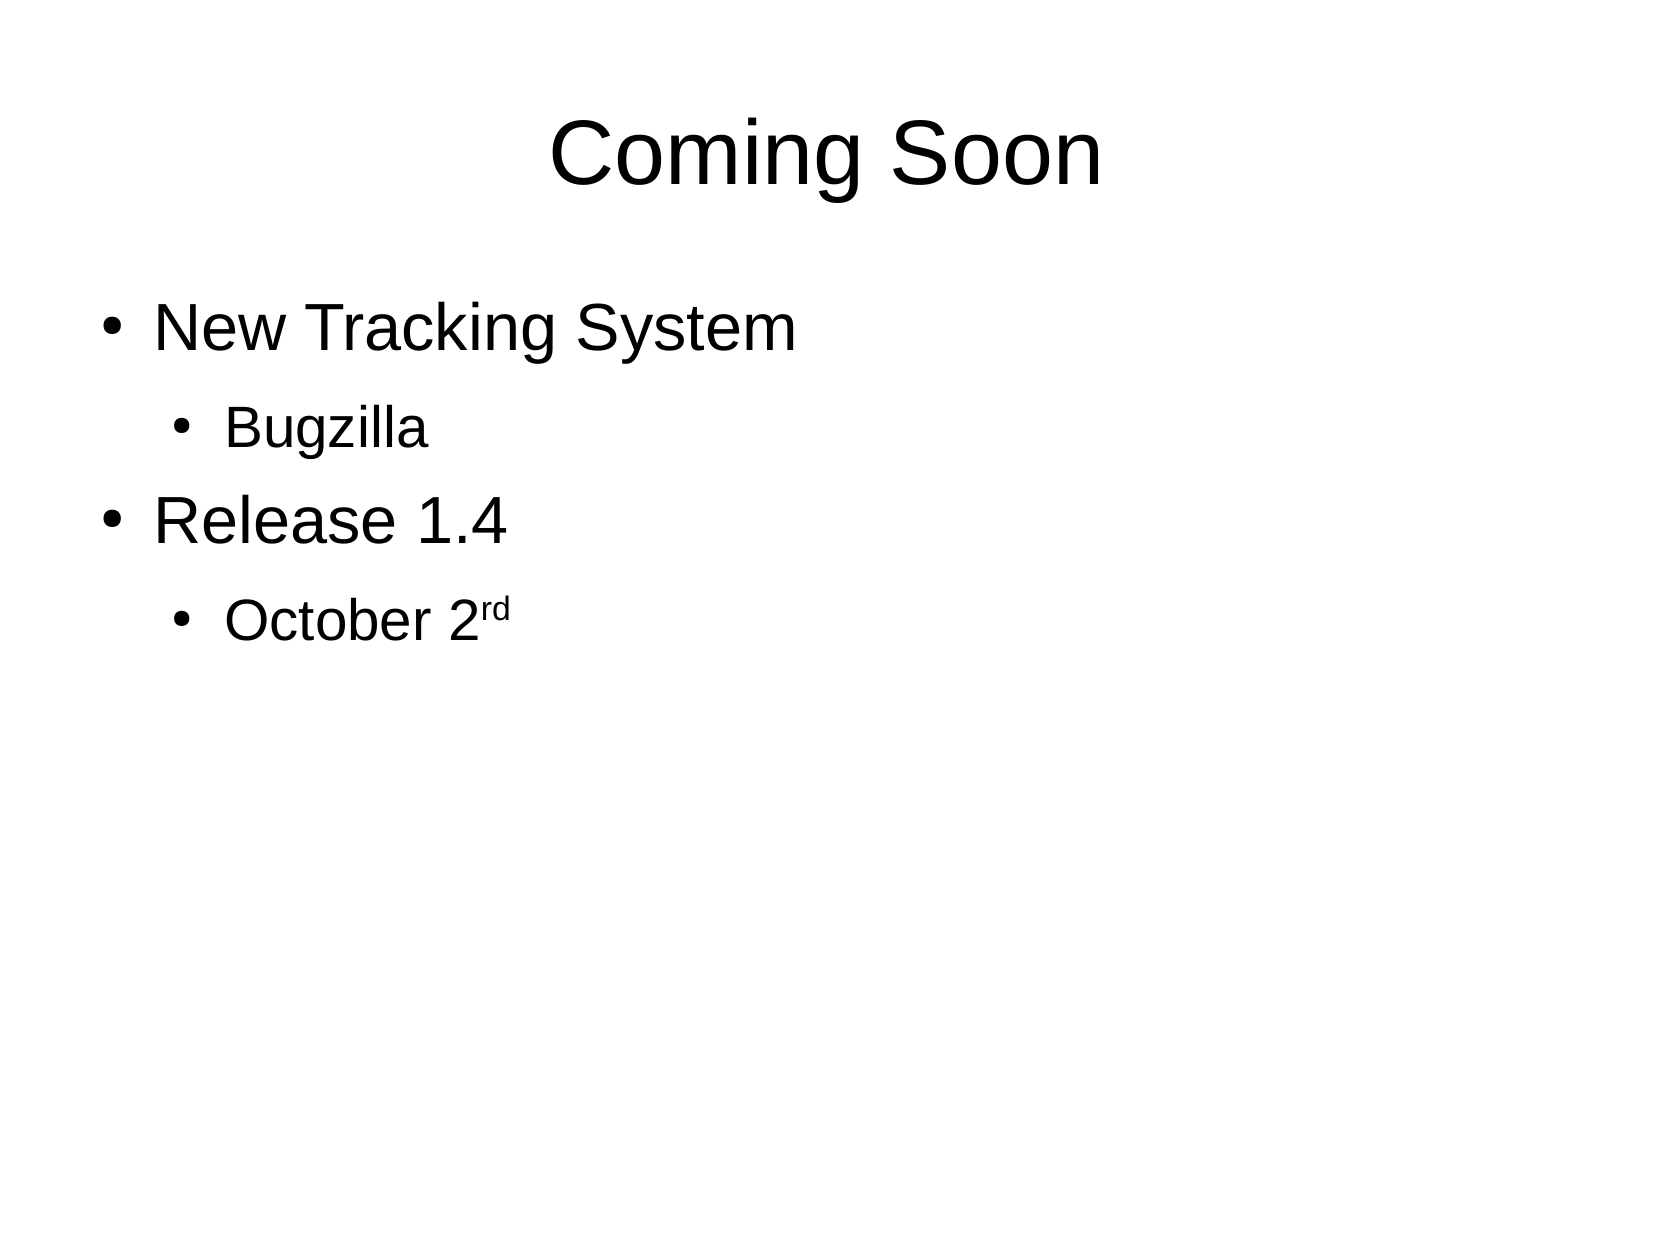

# Coming Soon
New Tracking System
Bugzilla
Release 1.4
October 2rd